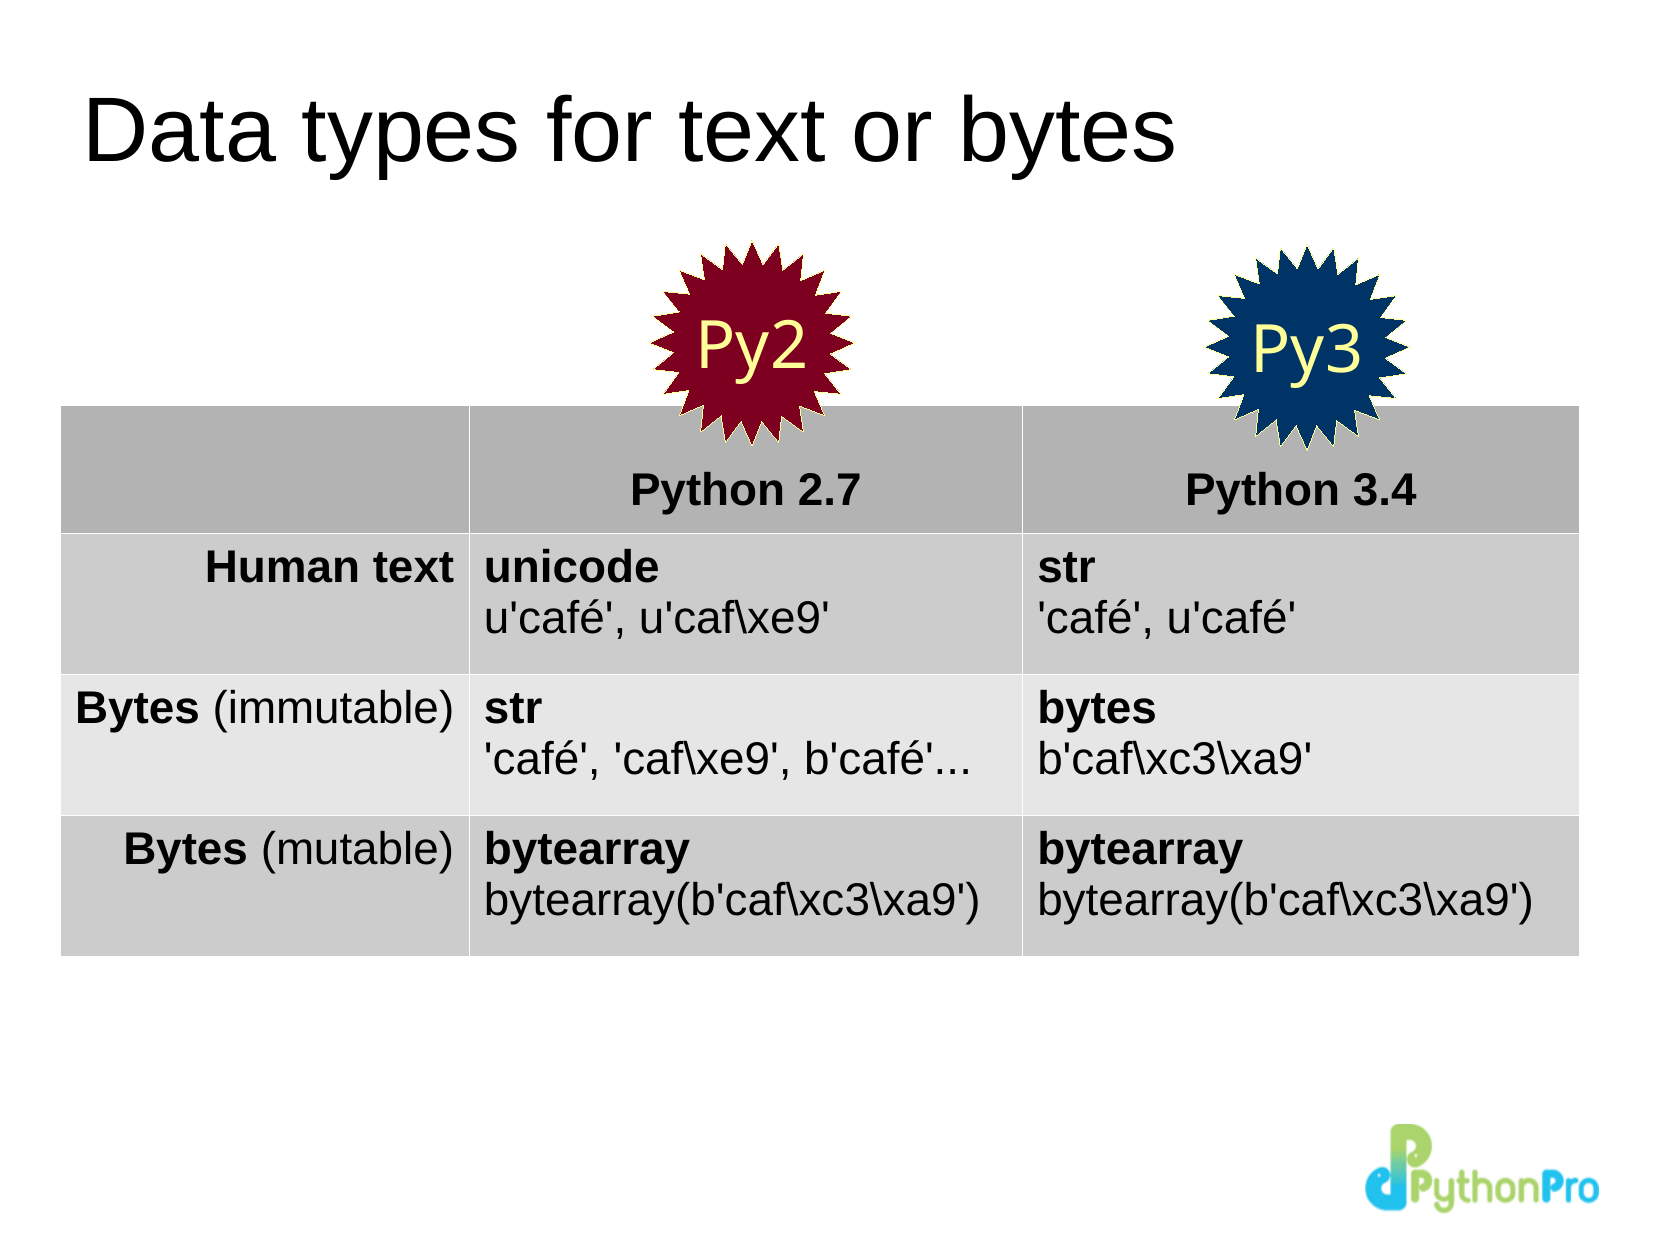

# Data types for text or bytes
Py2
Py3
| | Python 2.7 | Python 3.4 |
| --- | --- | --- |
| Human text | unicode u'café', u'caf\xe9' | str 'café', u'café' |
| Bytes (immutable) | str 'café', 'caf\xe9', b'café'... | bytes b'caf\xc3\xa9' |
| Bytes (mutable) | bytearray bytearray(b'caf\xc3\xa9') | bytearray bytearray(b'caf\xc3\xa9') |